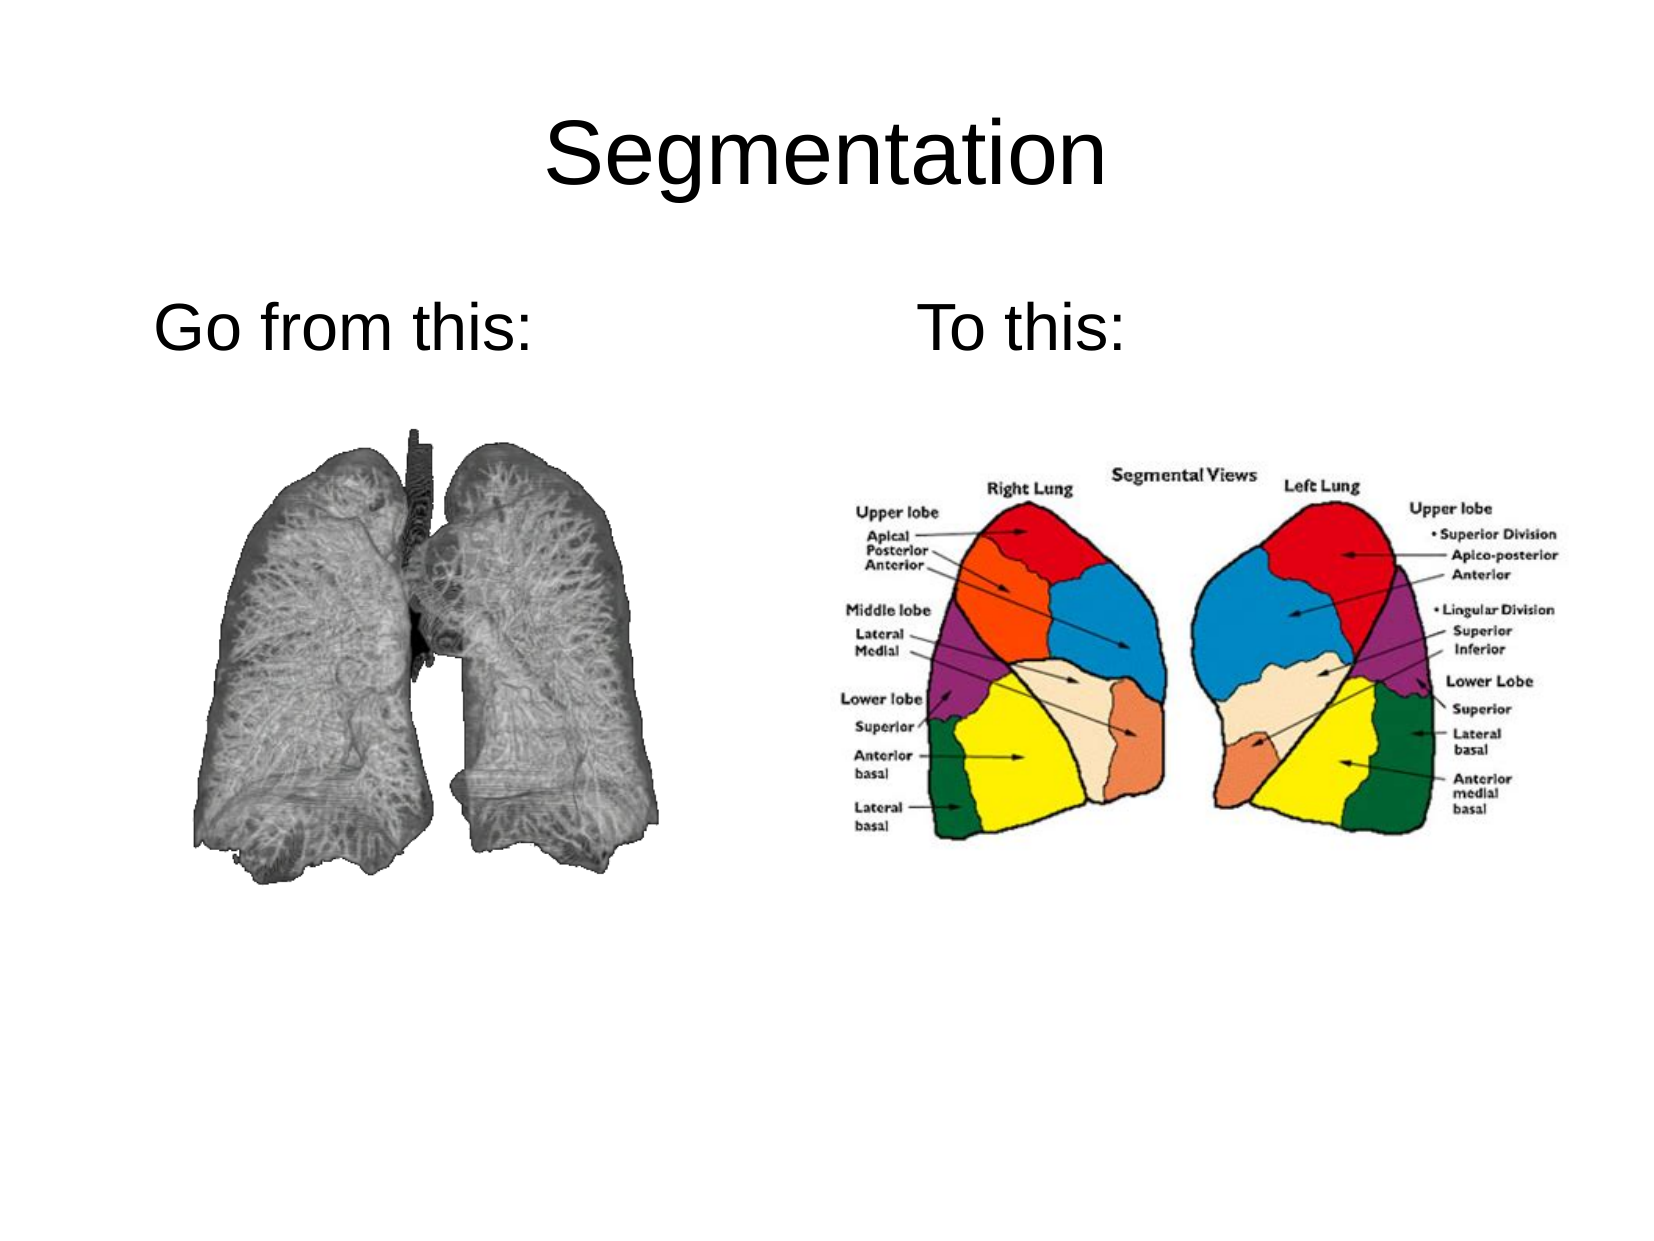

# Segmentation
Go from this:
To this: